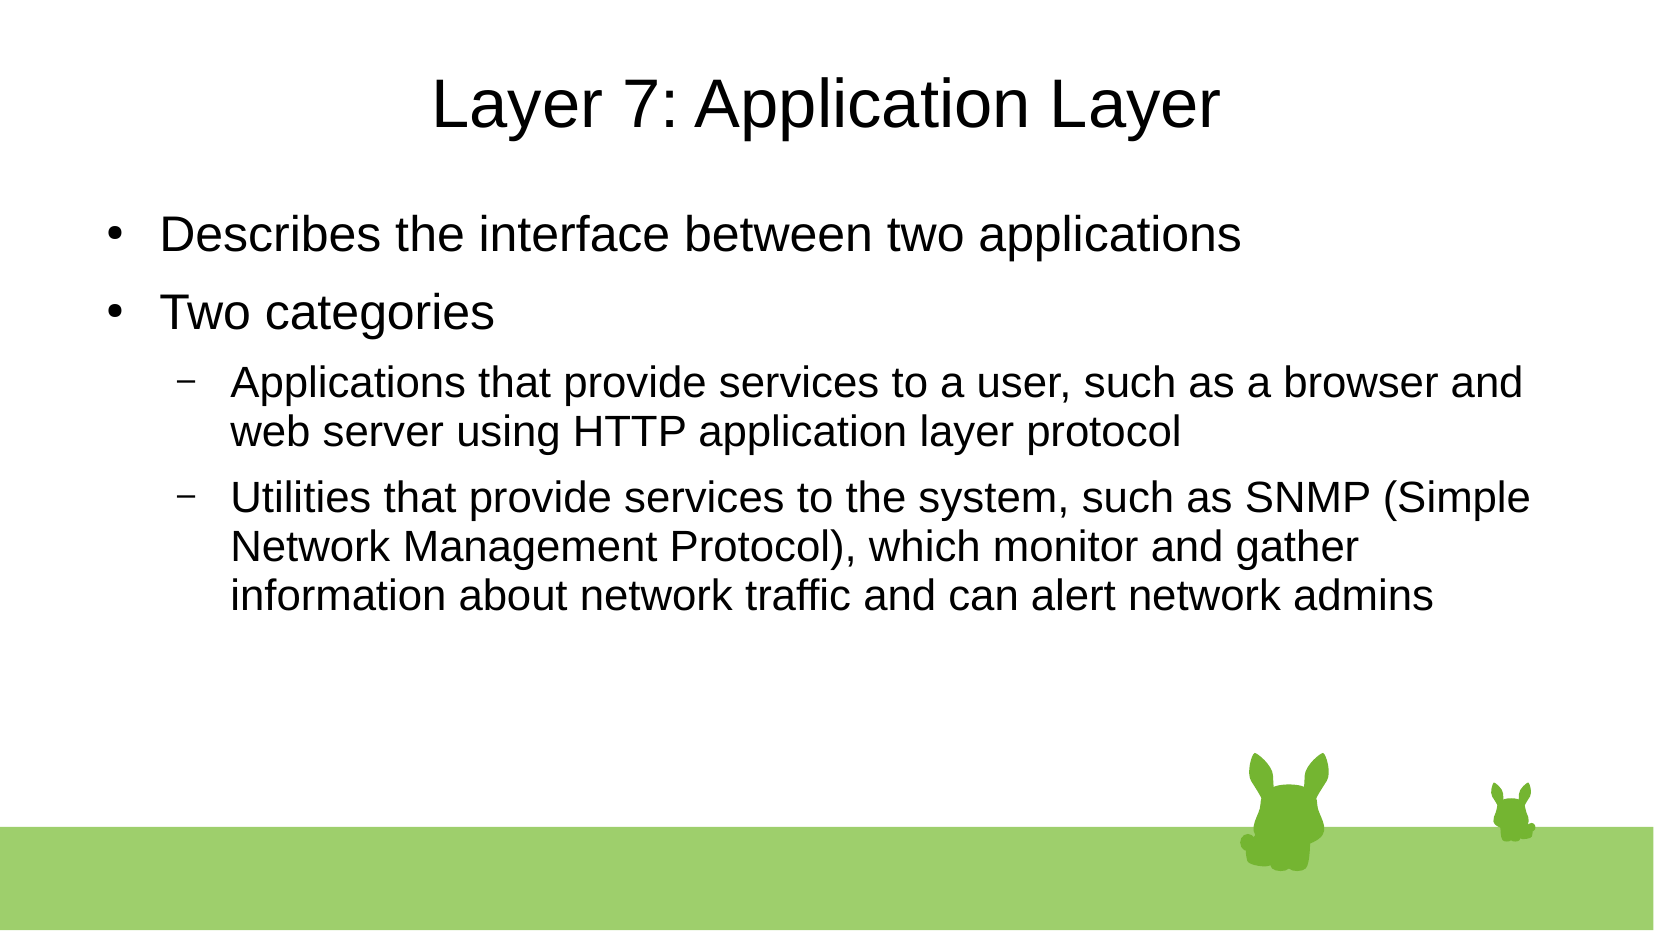

# Layer 7: Application Layer
Describes the interface between two applications
Two categories
Applications that provide services to a user, such as a browser and web server using HTTP application layer protocol
Utilities that provide services to the system, such as SNMP (Simple Network Management Protocol), which monitor and gather information about network traffic and can alert network admins